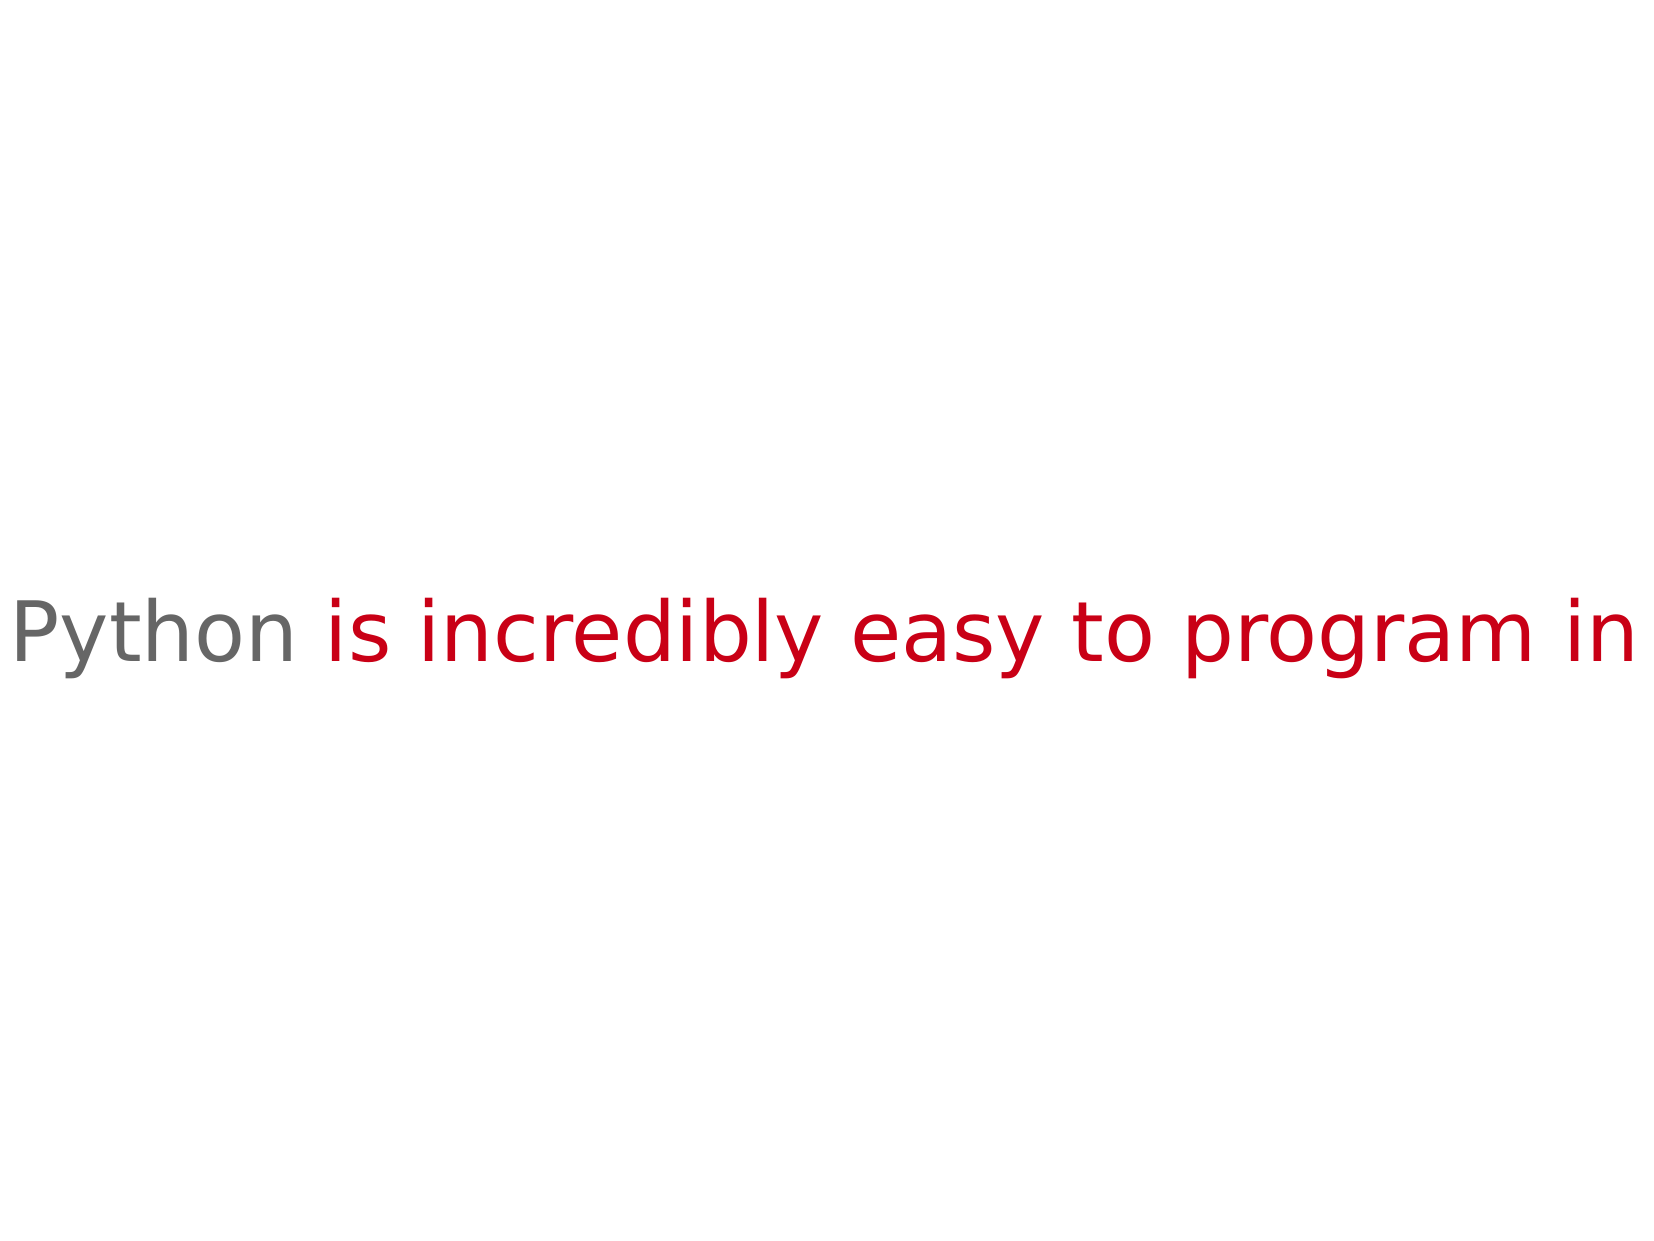

# Python is incredibly easy to program in